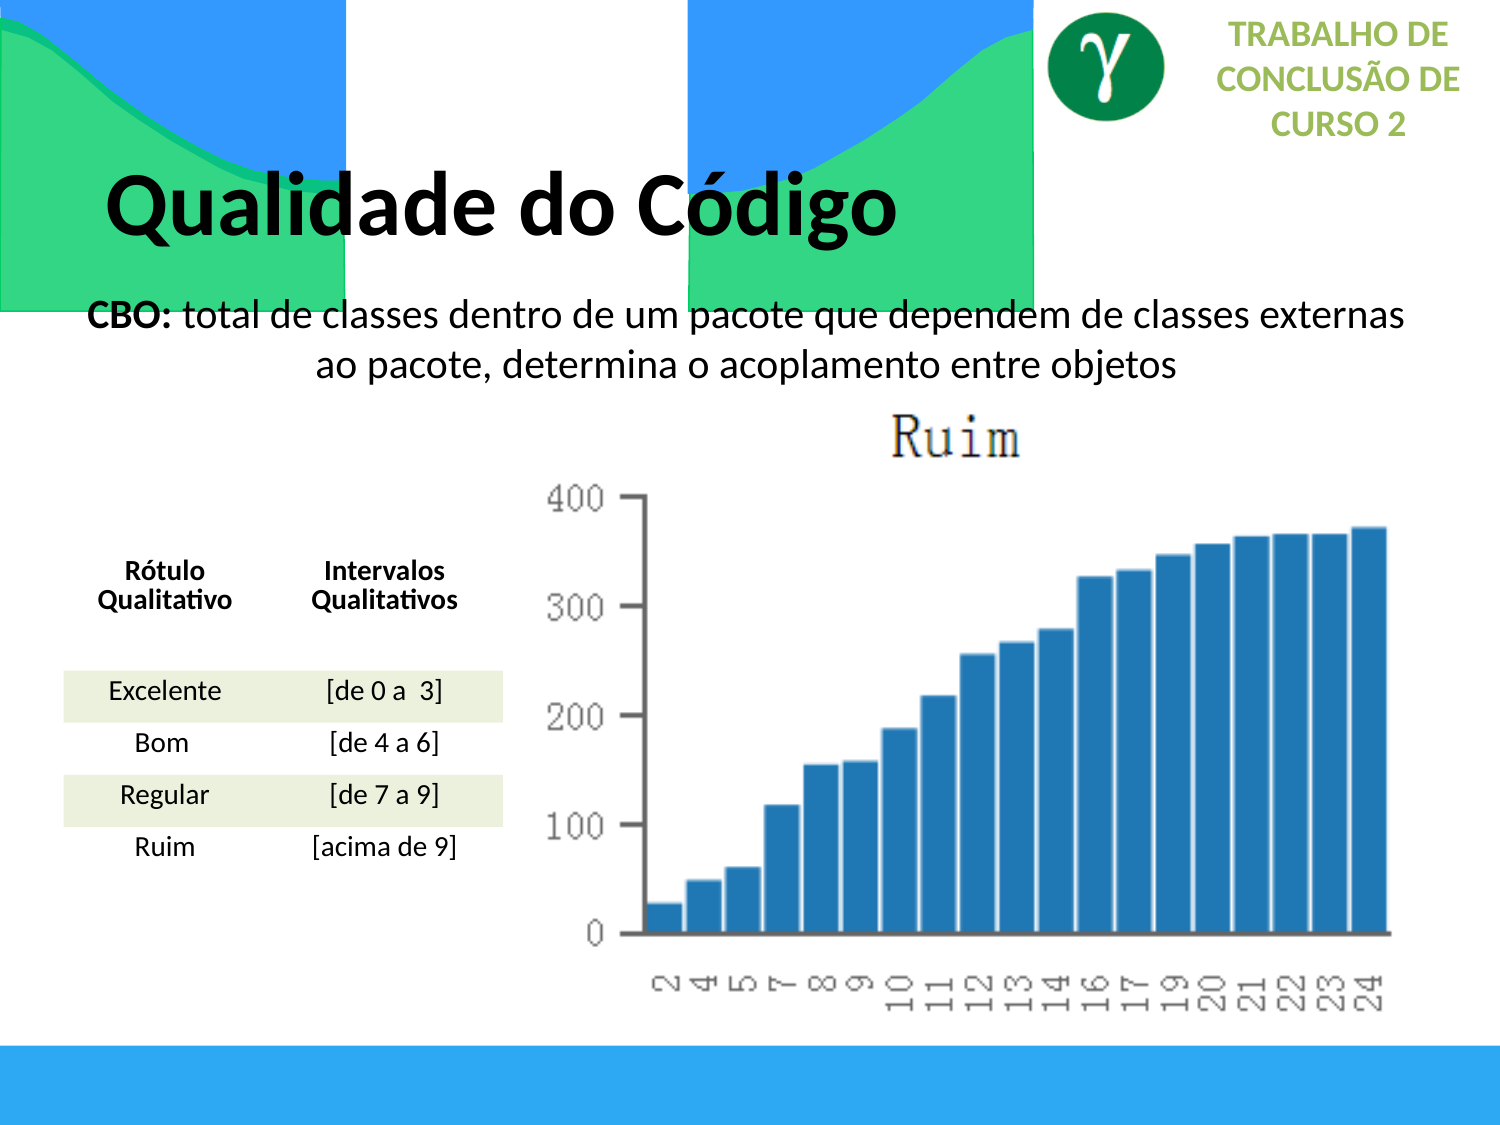

TRABALHO DE CONCLUSÃO DE CURSO 2
Qualidade do Código
CBO: total de classes dentro de um pacote que dependem de classes externas ao pacote, determina o acoplamento entre objetos
| Rótulo Qualitativo | Intervalos Qualitativos |
| --- | --- |
| Excelente | [de 0 a 3] |
| Bom | [de 4 a 6] |
| Regular | [de 7 a 9] |
| Ruim | [acima de 9] |